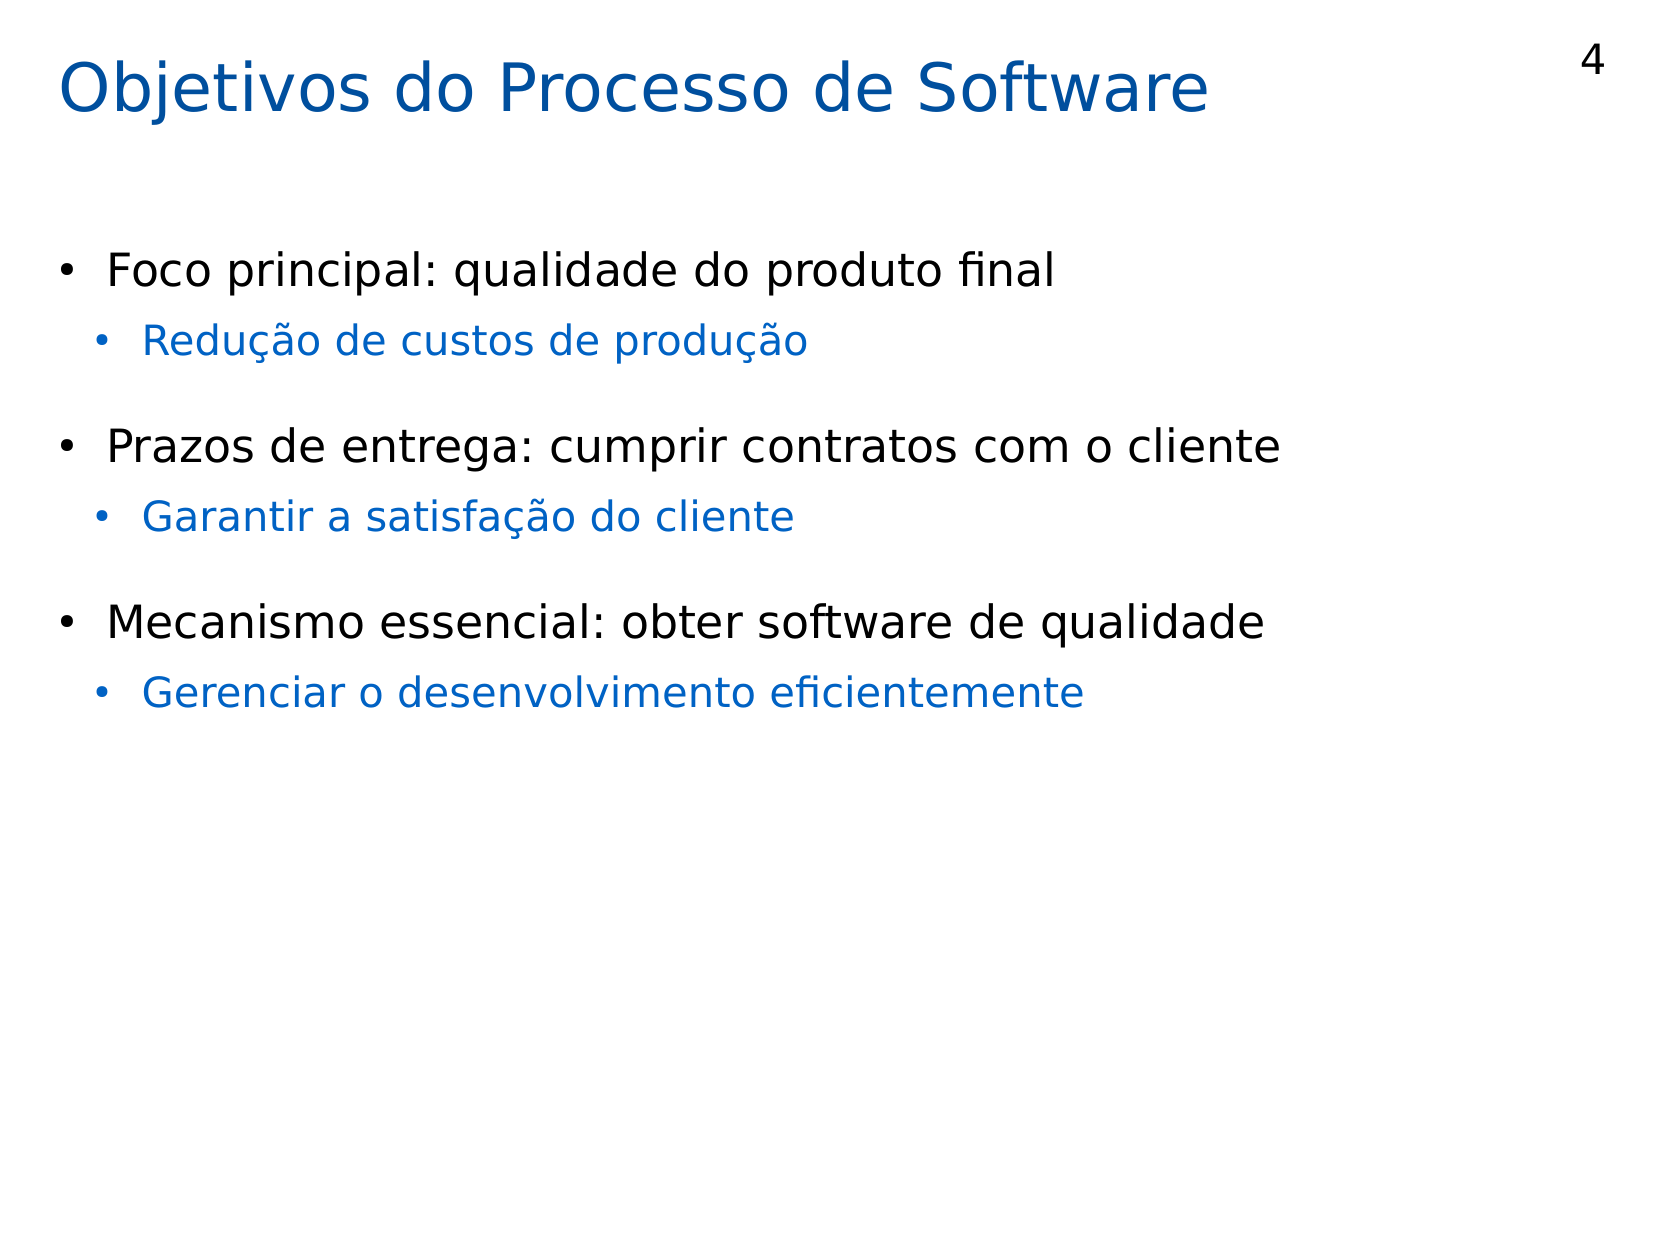

# Objetivos do Processo de Software
4
Foco principal: qualidade do produto final
Redução de custos de produção
Prazos de entrega: cumprir contratos com o cliente
Garantir a satisfação do cliente
Mecanismo essencial: obter software de qualidade
Gerenciar o desenvolvimento eficientemente